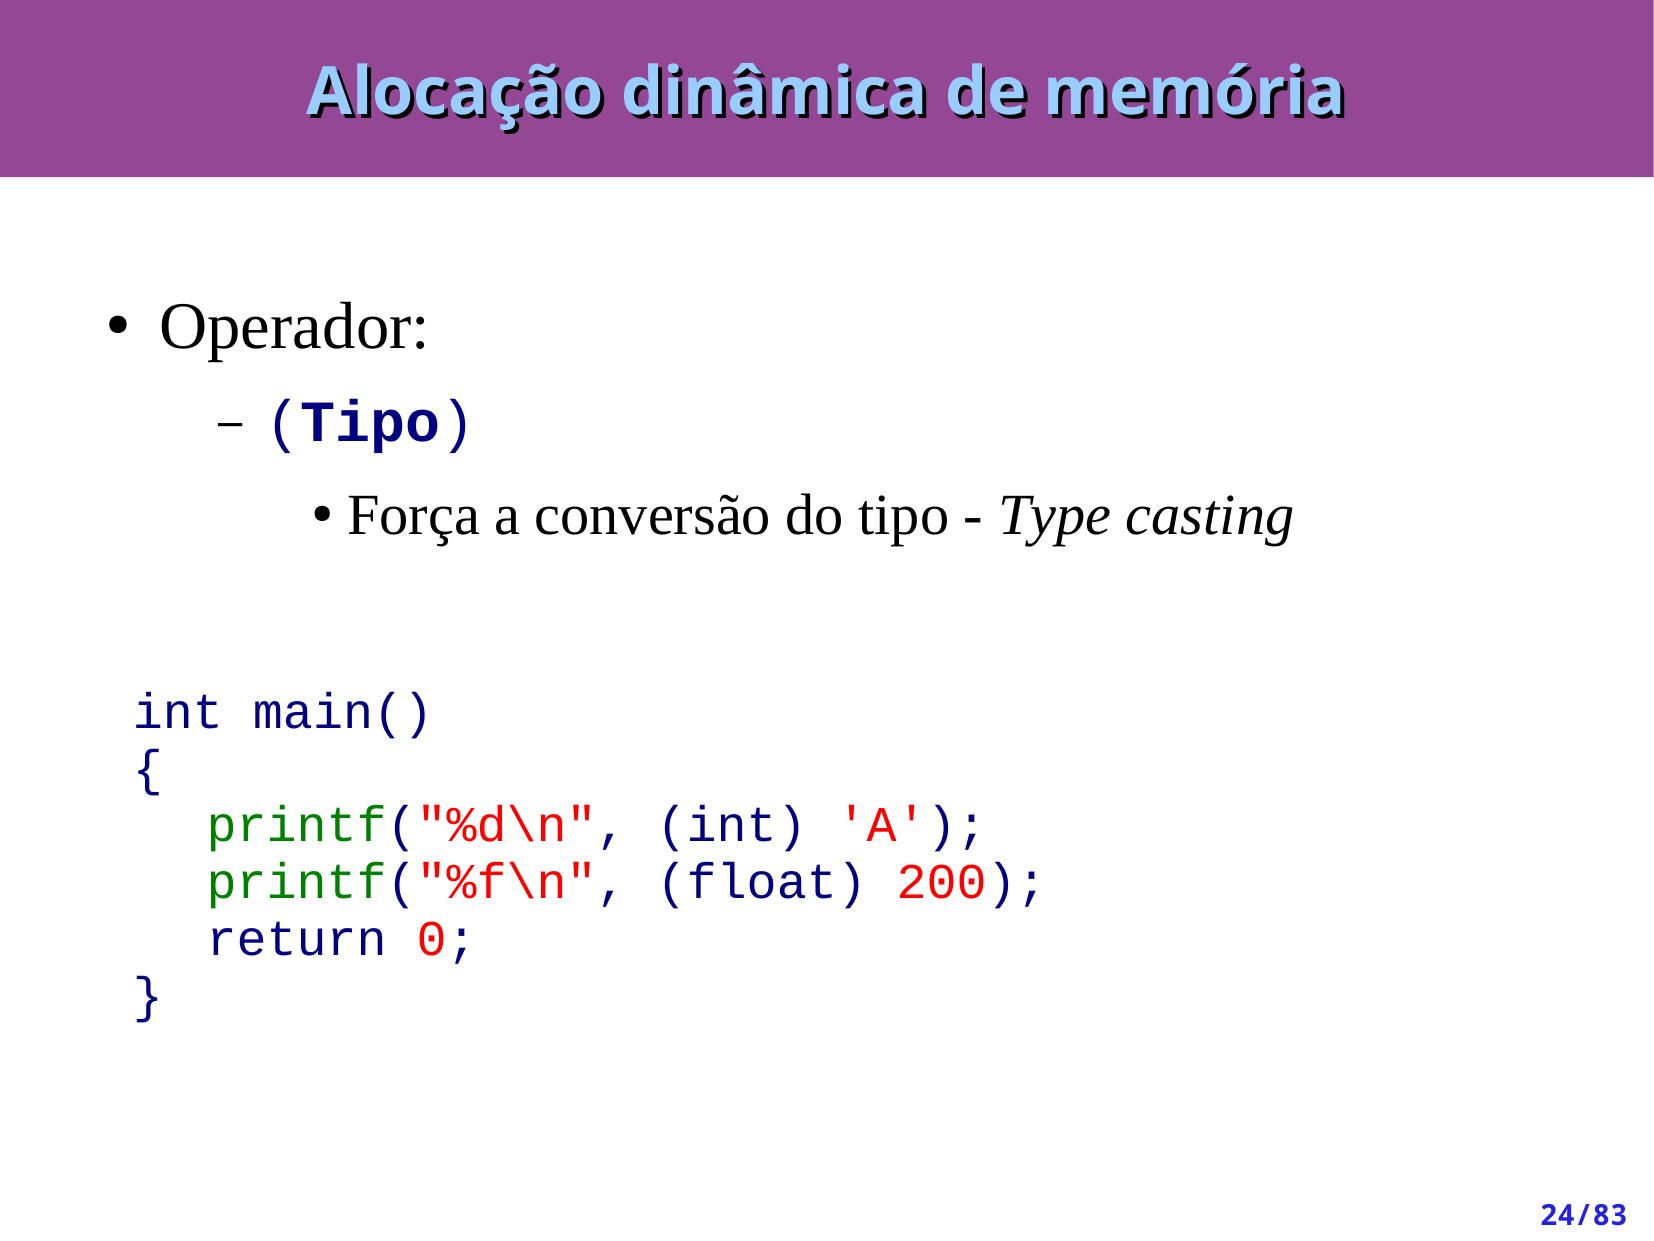

# Alocação dinâmica de memória
Operador:
(Tipo)
Força a conversão do tipo - Type casting
int main()
{
	printf("%d\n", (int) 'A');
	printf("%f\n", (float) 200);
	return 0;
}
24